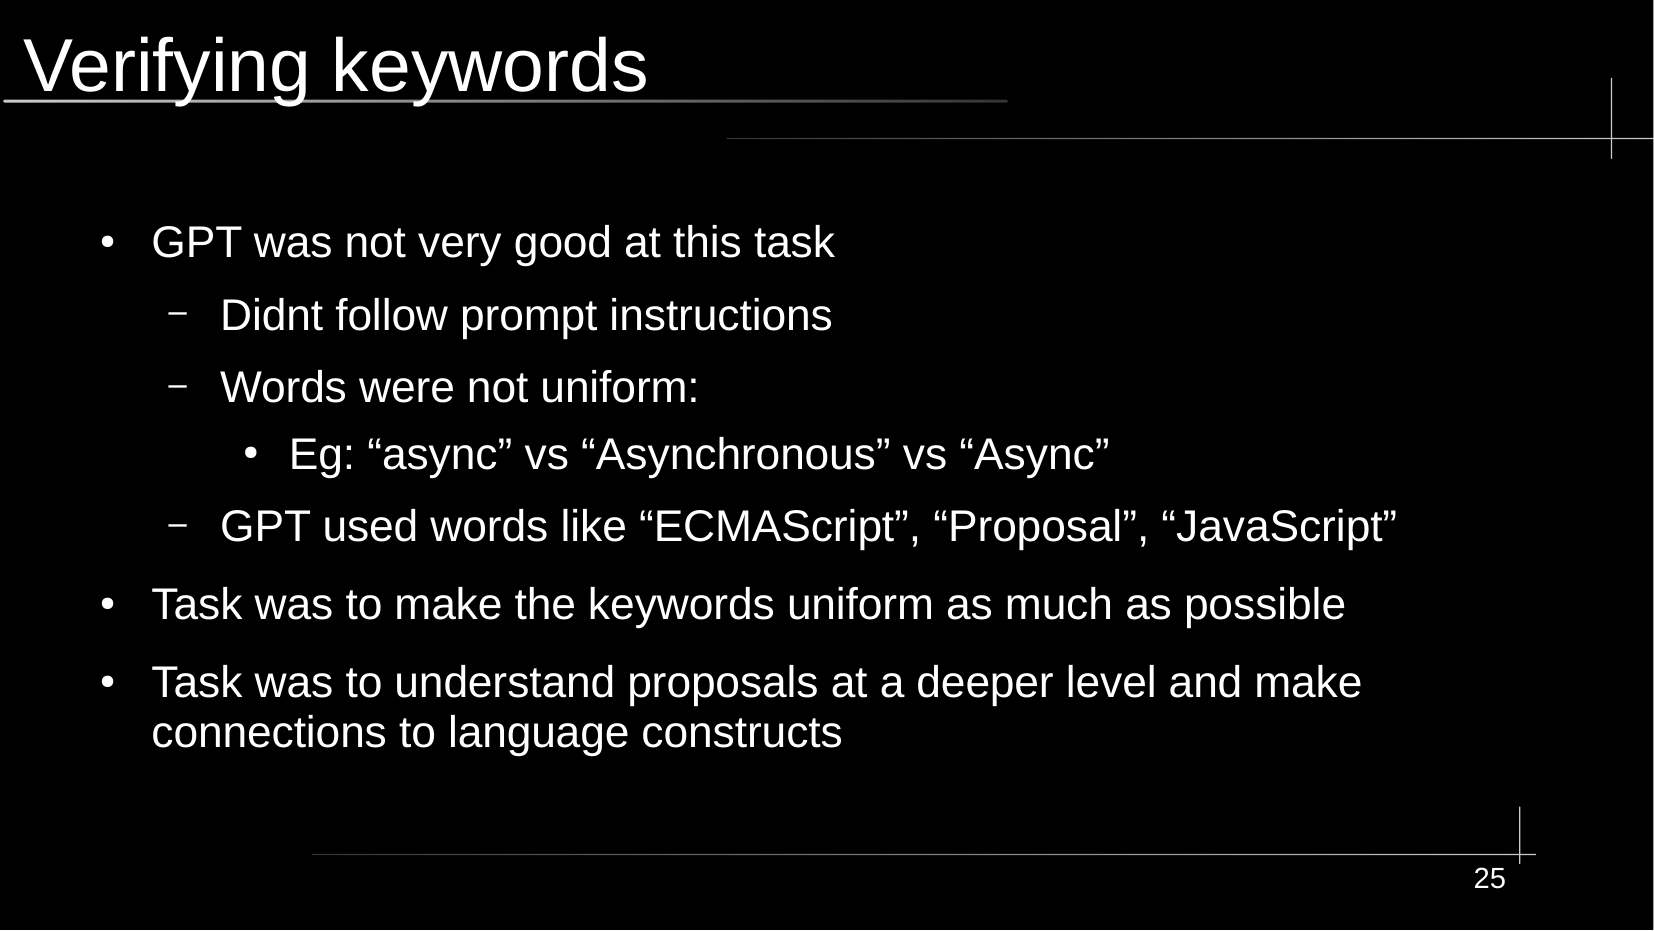

# Verifying keywords
GPT was not very good at this task
Didnt follow prompt instructions
Words were not uniform:
Eg: “async” vs “Asynchronous” vs “Async”
GPT used words like “ECMAScript”, “Proposal”, “JavaScript”
Task was to make the keywords uniform as much as possible
Task was to understand proposals at a deeper level and make connections to language constructs
25